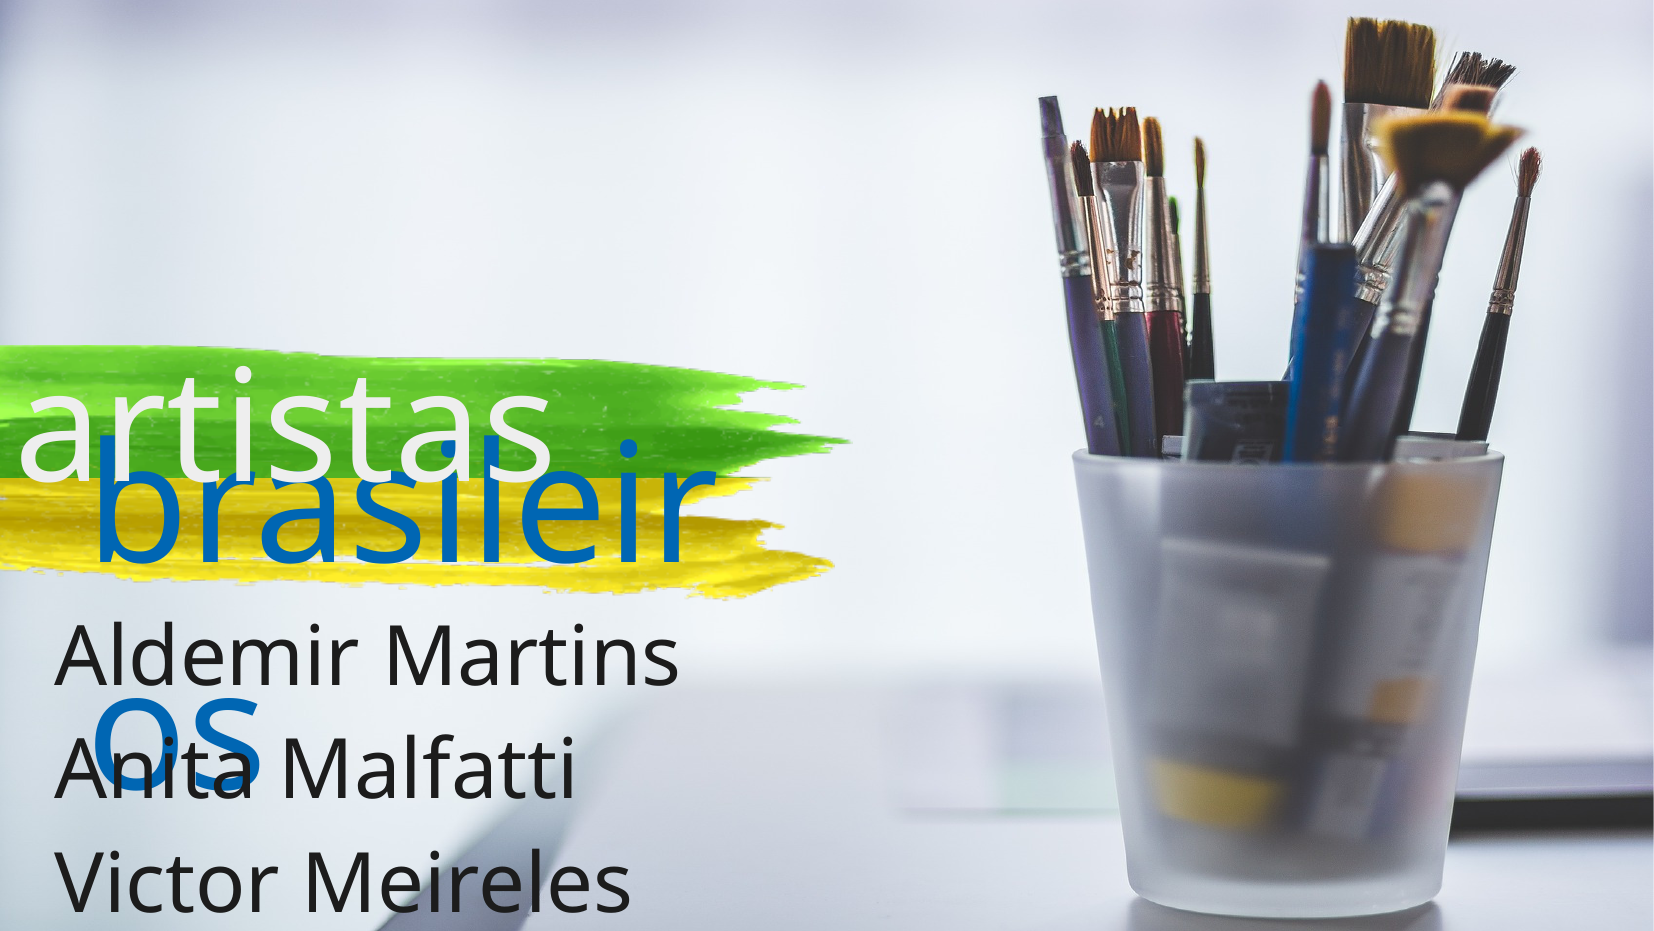

artistas
brasileiros
Aldemir Martins
Anita Malfatti
Victor Meireles